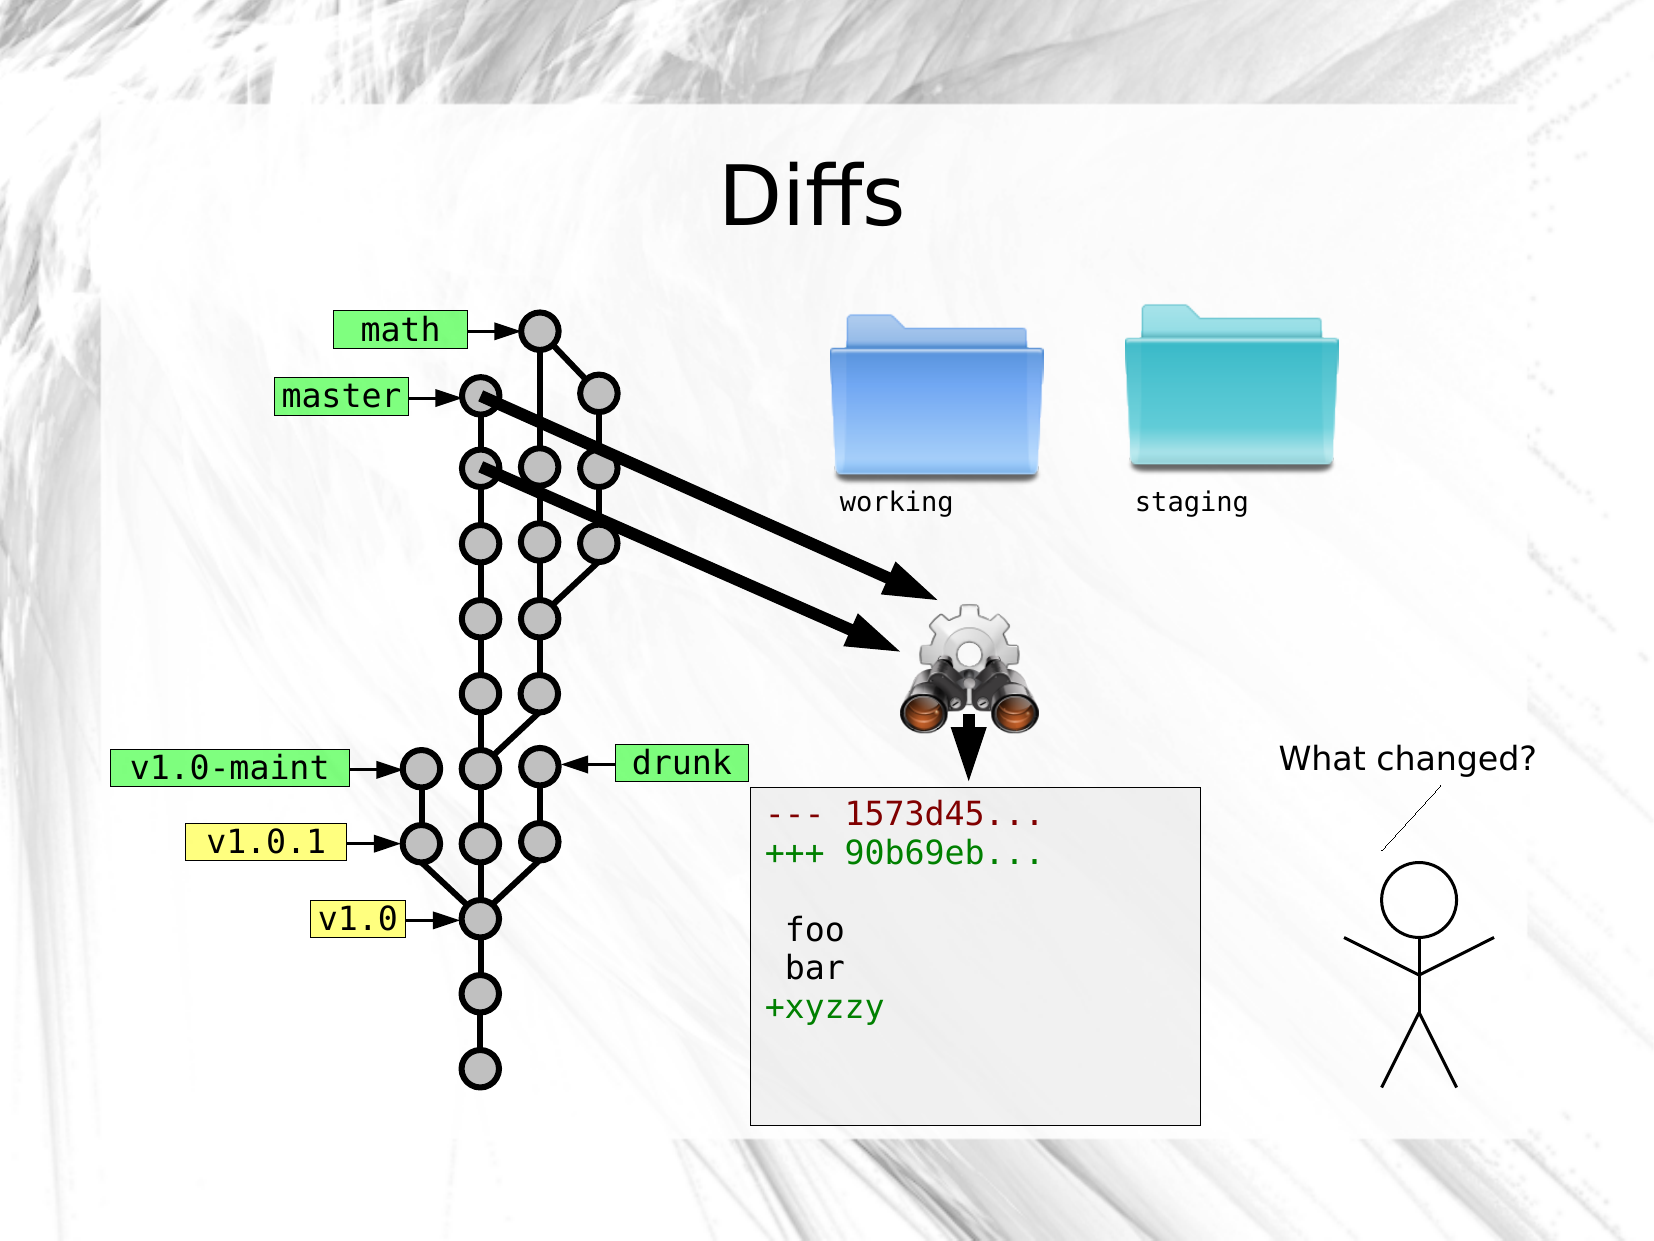

# Diffs
working
staging
math
master
What changed?
drunk
v1.0-maint
--- 1573d45...
+++ 90b69eb...
 foo
 bar
+xyzzy
v1.0.1
v1.0